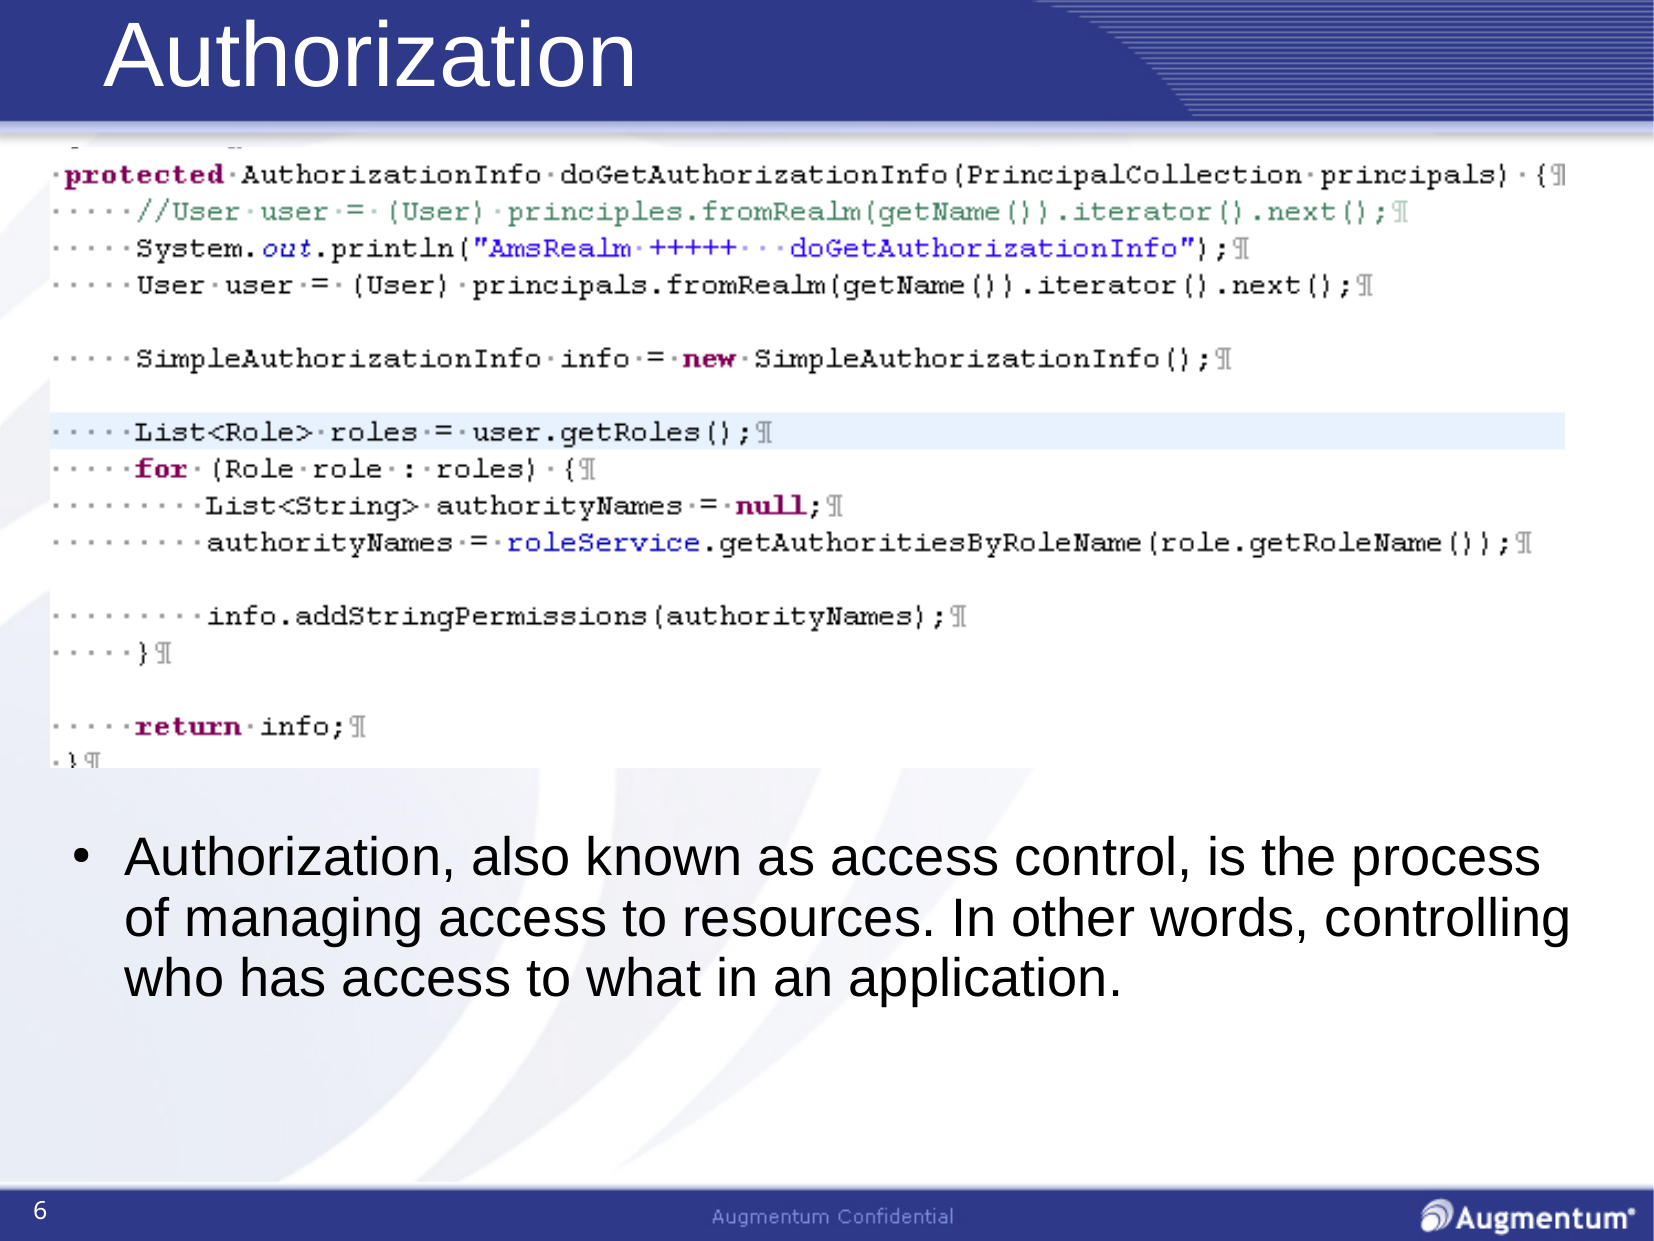

# Authorization
Authorization, also known as access control, is the process of managing access to resources. In other words, controlling who has access to what in an application.